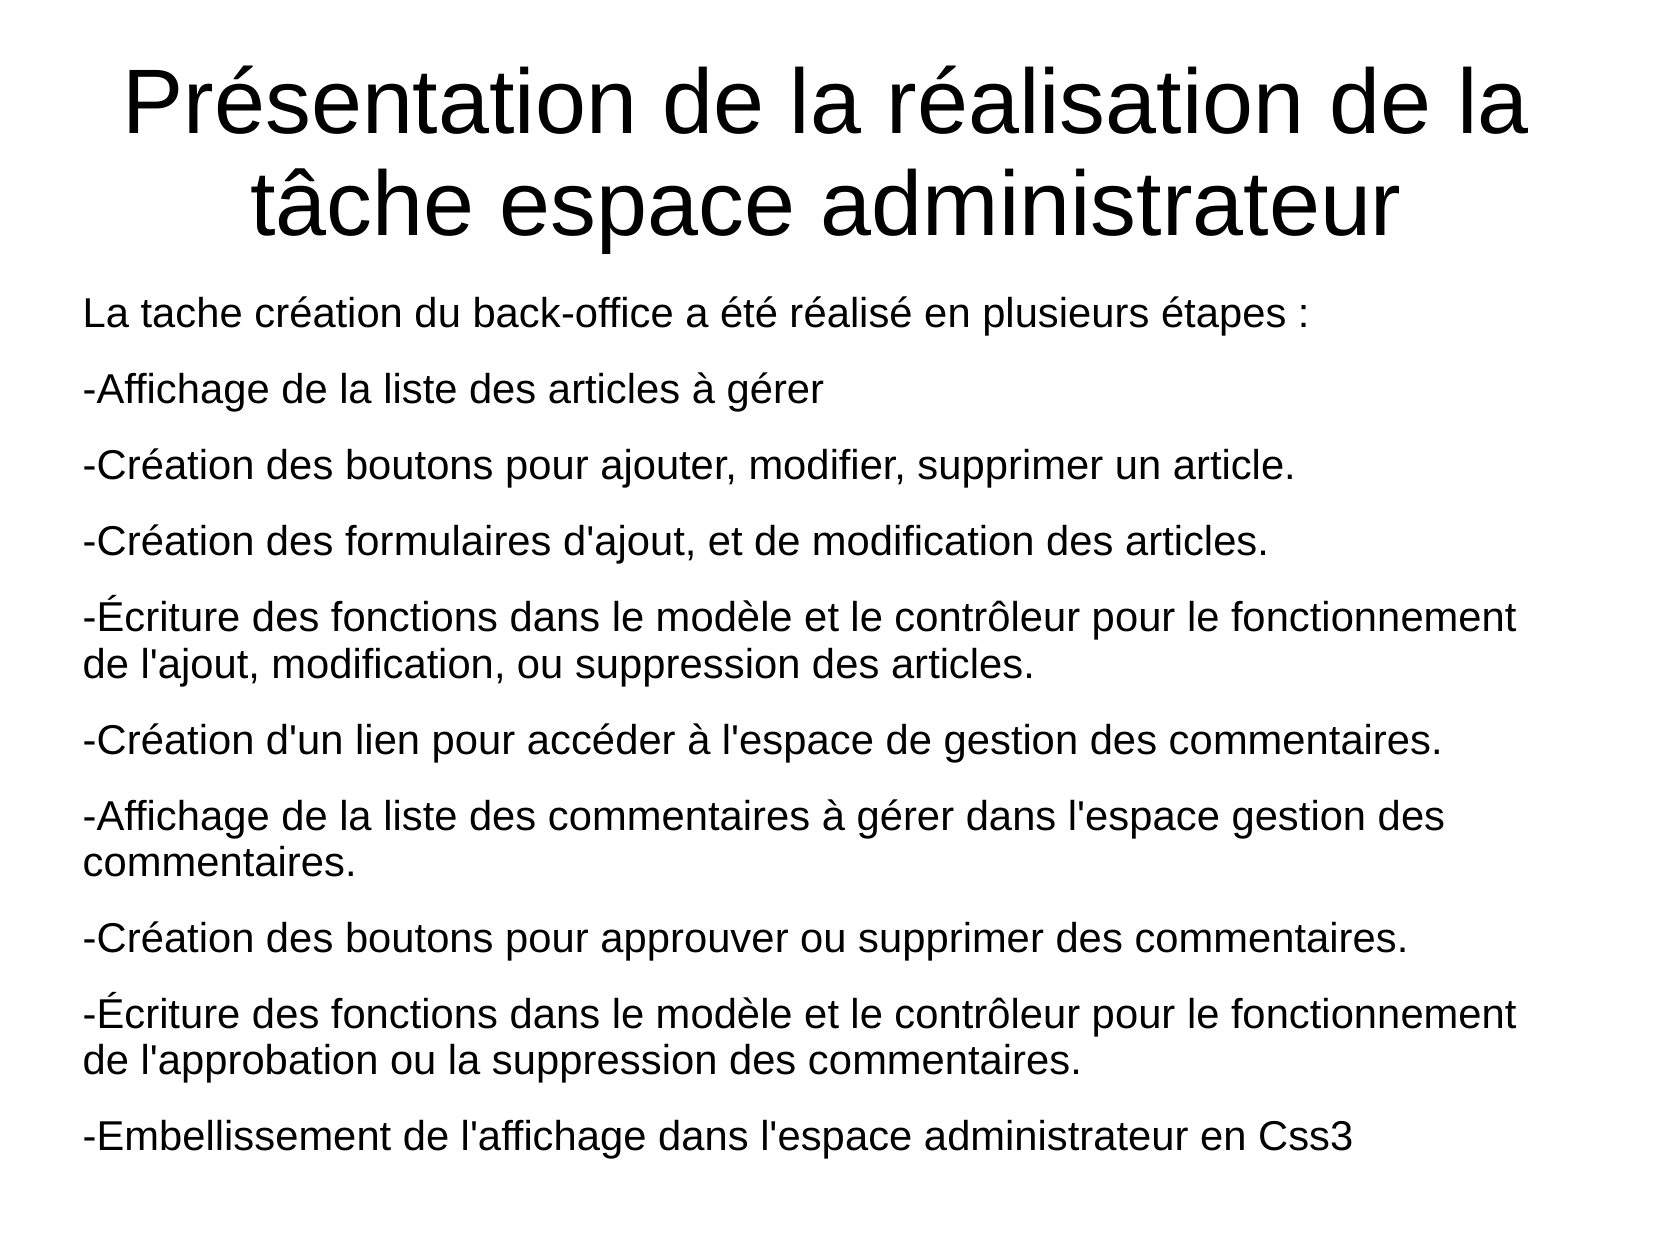

# Présentation de la réalisation de la tâche espace administrateur
La tache création du back-office a été réalisé en plusieurs étapes :
-Affichage de la liste des articles à gérer
-Création des boutons pour ajouter, modifier, supprimer un article.
-Création des formulaires d'ajout, et de modification des articles.
-Écriture des fonctions dans le modèle et le contrôleur pour le fonctionnement de l'ajout, modification, ou suppression des articles.
-Création d'un lien pour accéder à l'espace de gestion des commentaires.
-Affichage de la liste des commentaires à gérer dans l'espace gestion des commentaires.
-Création des boutons pour approuver ou supprimer des commentaires.
-Écriture des fonctions dans le modèle et le contrôleur pour le fonctionnement de l'approbation ou la suppression des commentaires.
-Embellissement de l'affichage dans l'espace administrateur en Css3